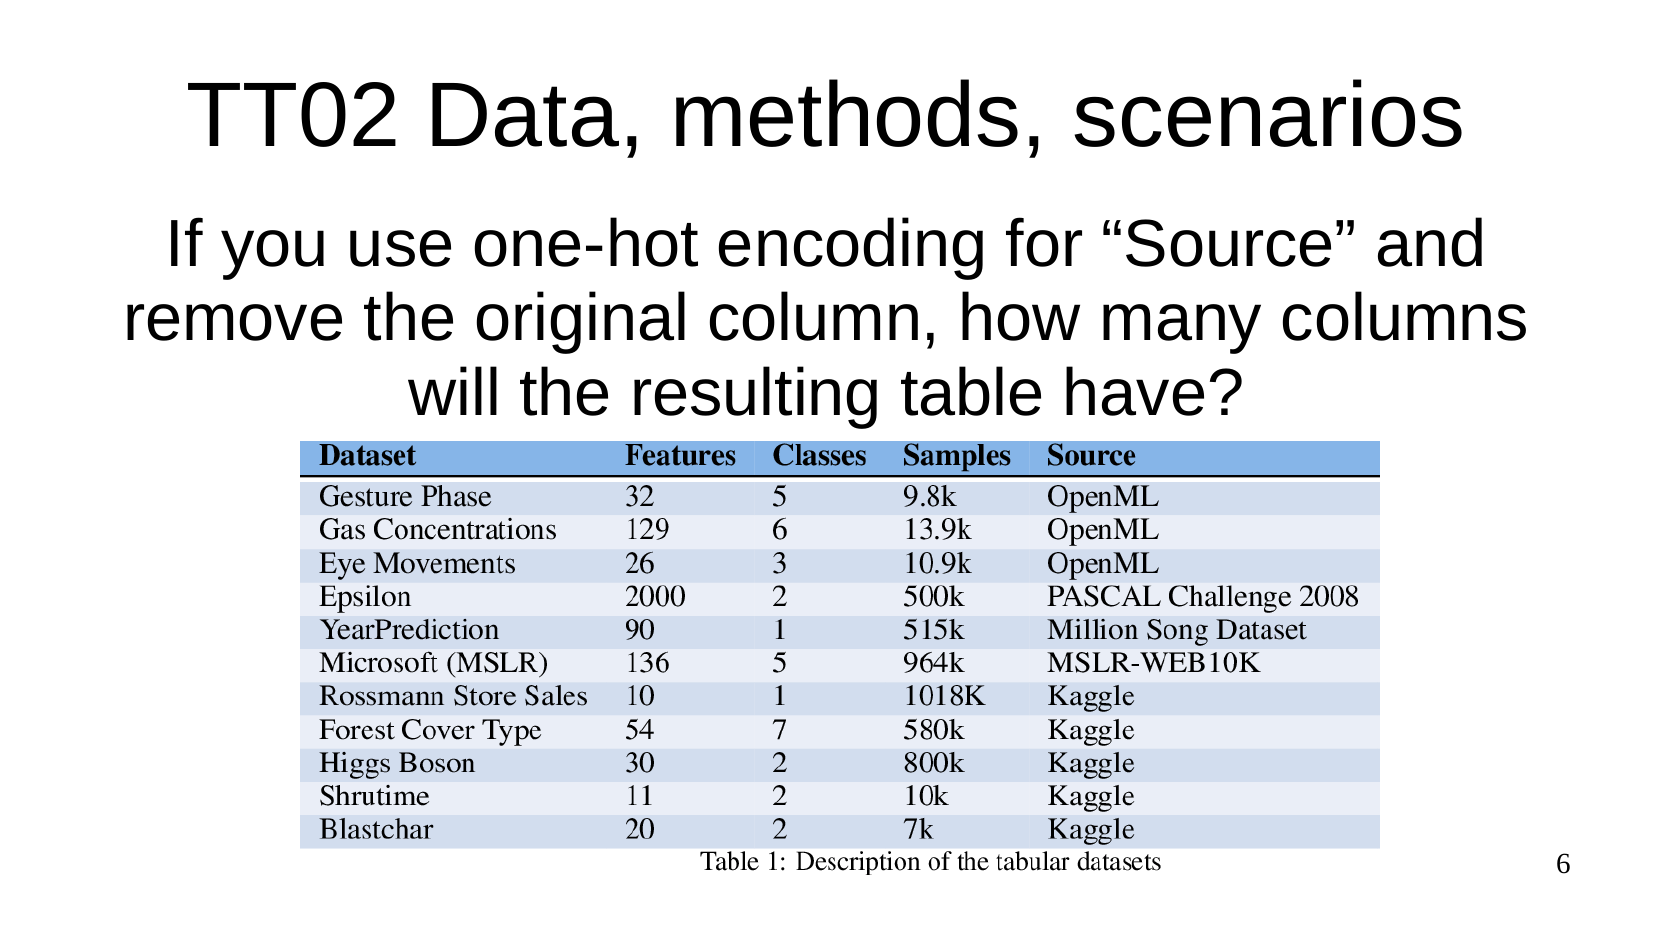

# TT02 Data, methods, scenarios
If you use one-hot encoding for “Source” and remove the original column, how many columns will the resulting table have?
6